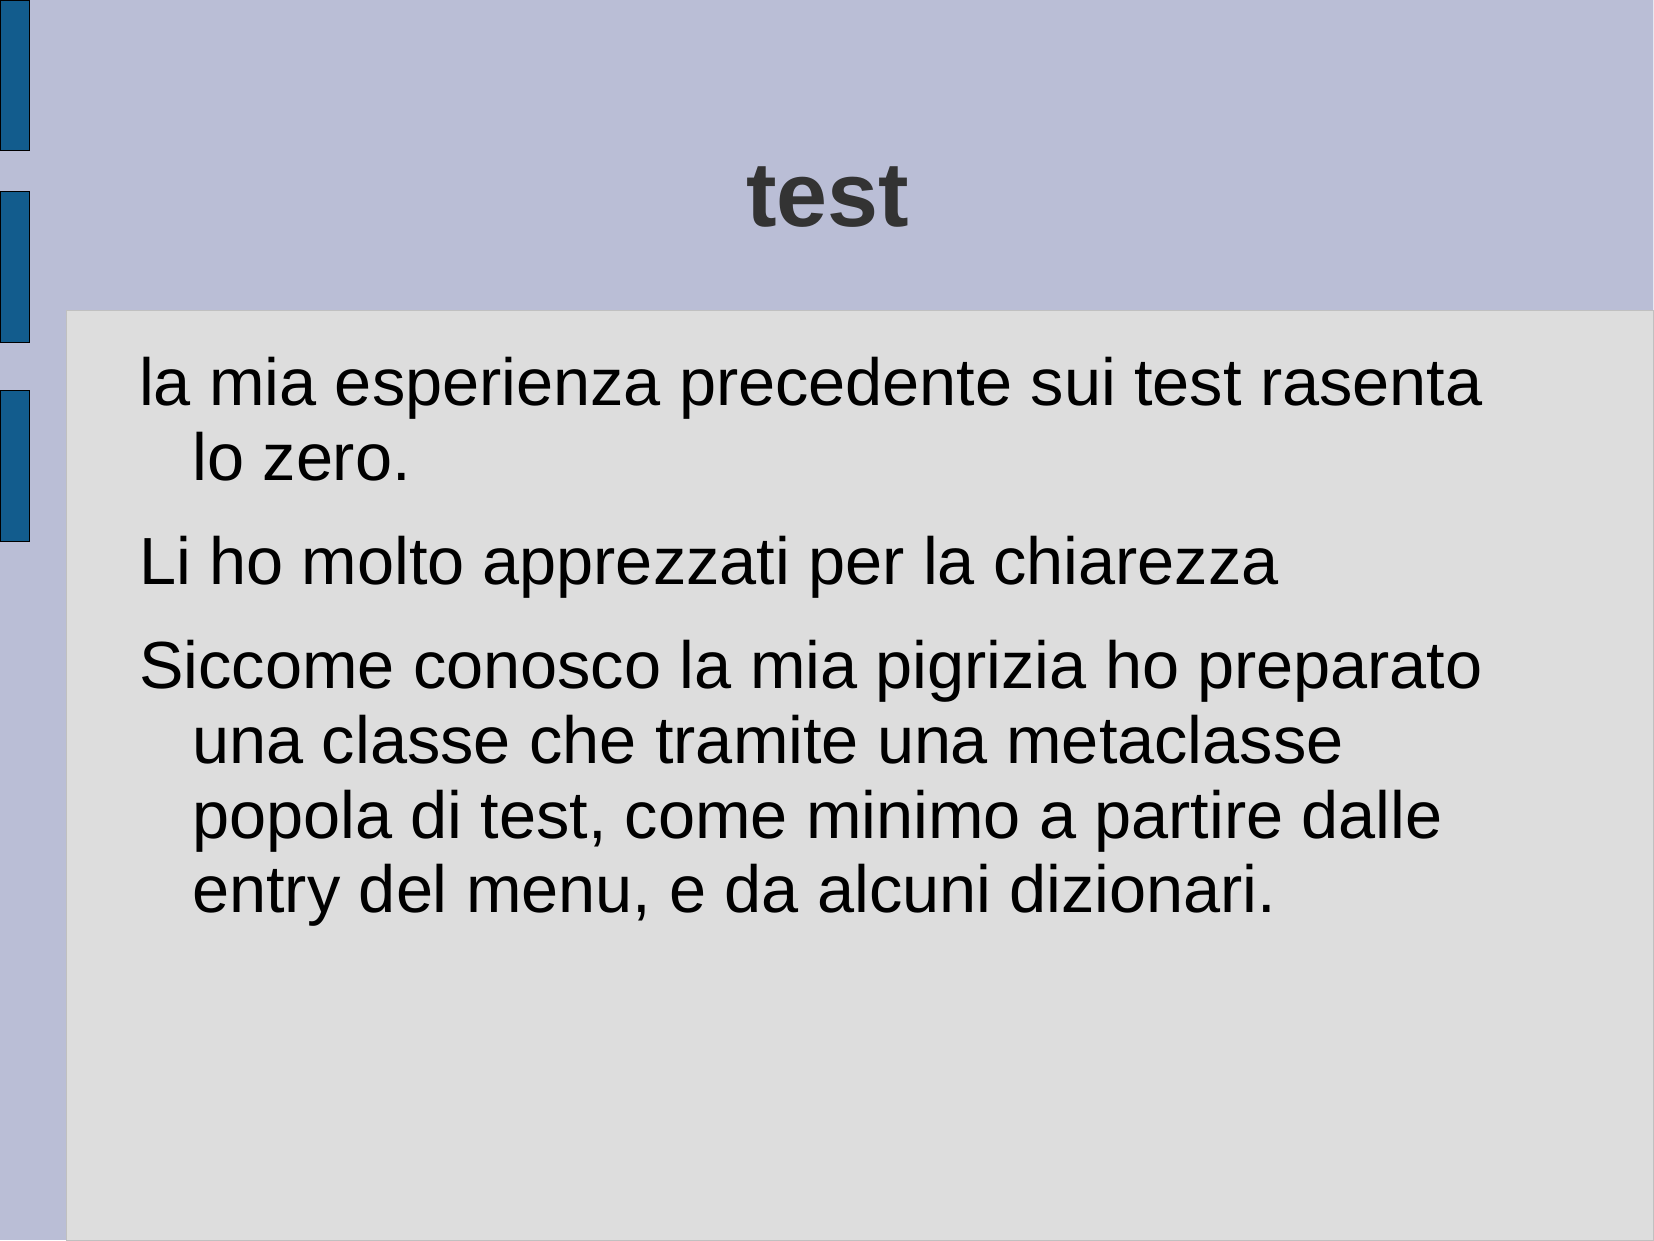

# test
la mia esperienza precedente sui test rasenta lo zero.
Li ho molto apprezzati per la chiarezza
Siccome conosco la mia pigrizia ho preparato una classe che tramite una metaclasse popola di test, come minimo a partire dalle entry del menu, e da alcuni dizionari.